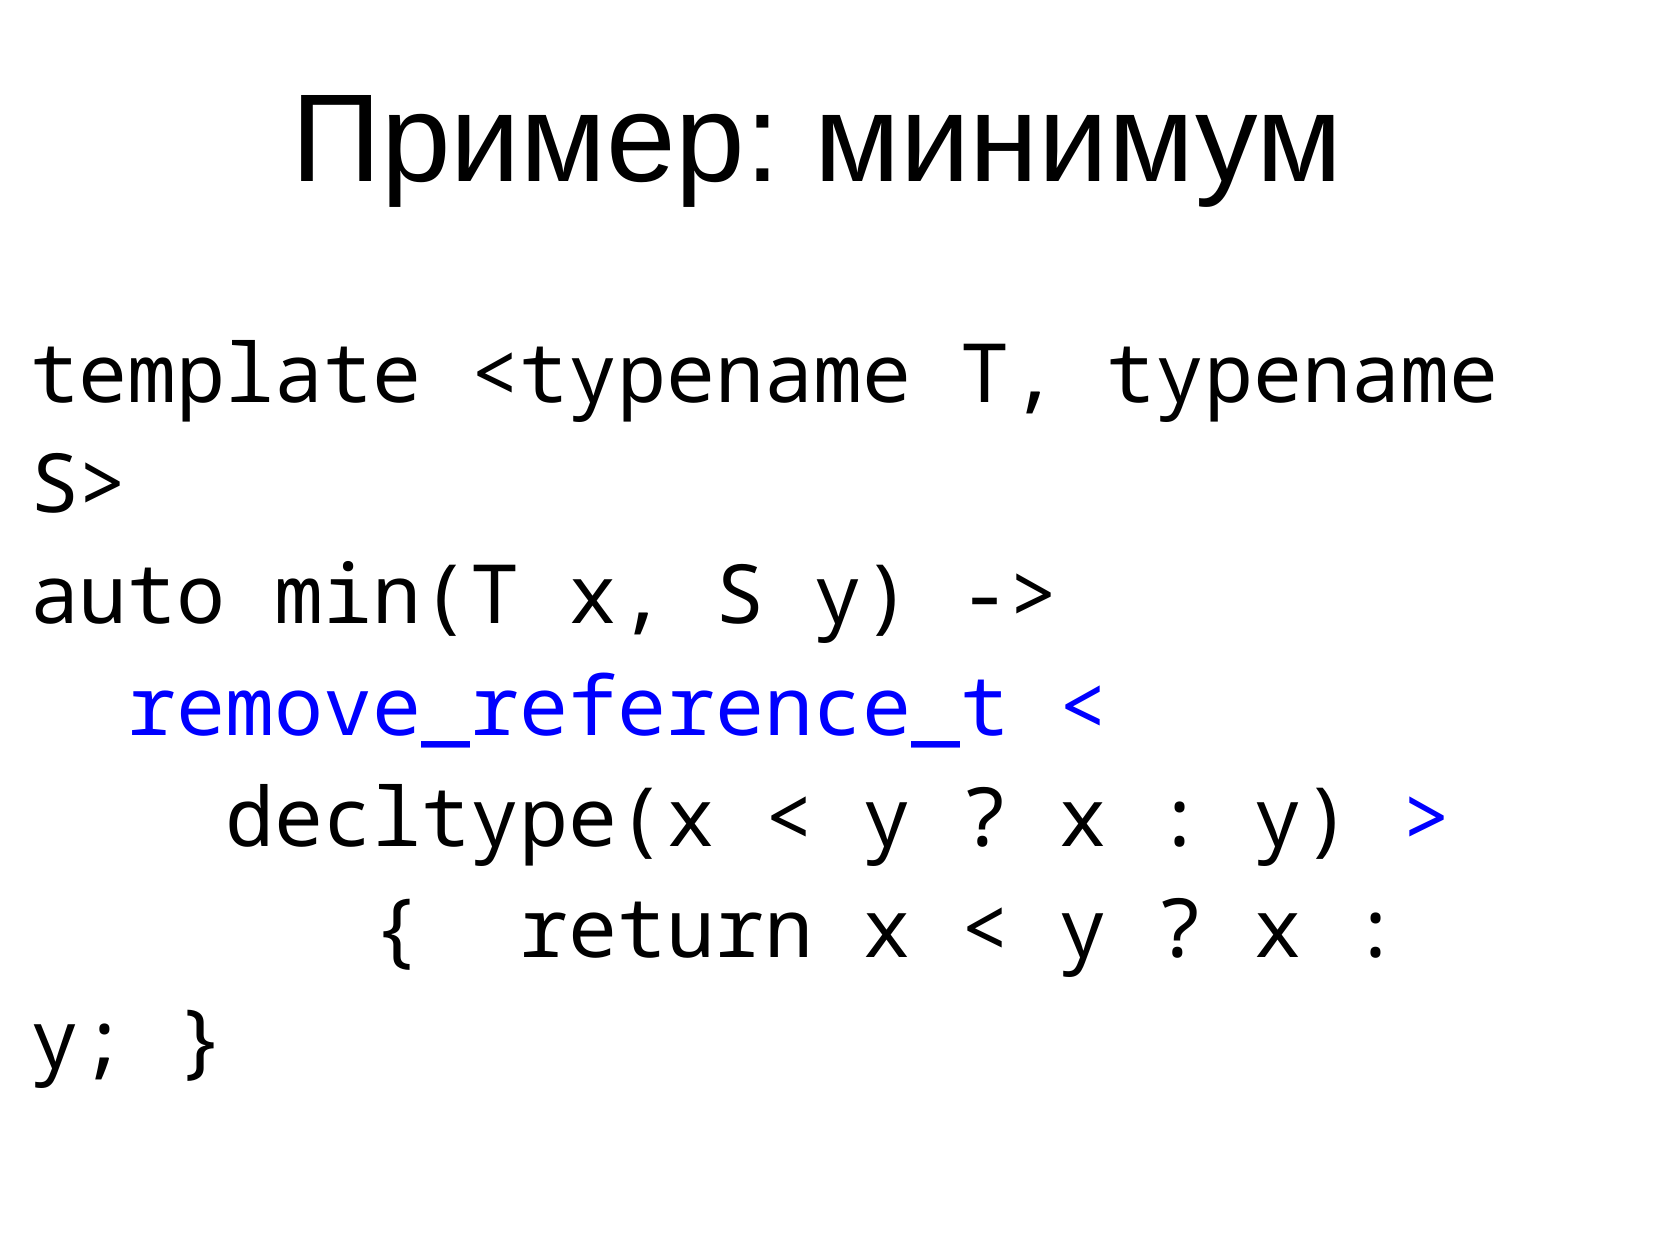

# Пример: минимум
template <typename T, typename S>
auto min(T x, S y) ->
 remove_reference_t <
 decltype(x < y ? x : y) >
 { return x < y ? x : y; }